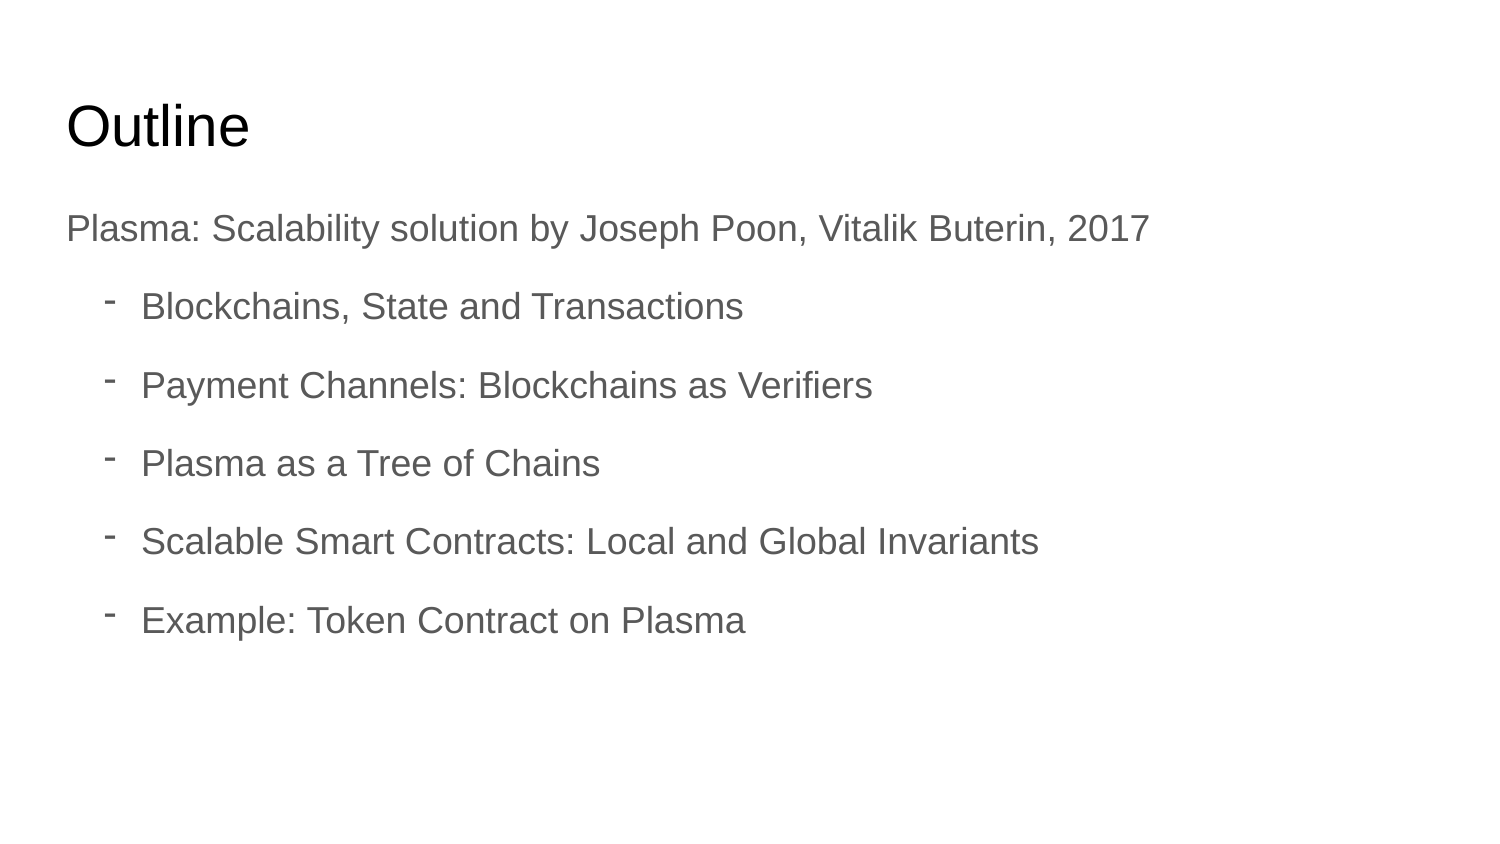

# Outline
Plasma: Scalability solution by Joseph Poon, Vitalik Buterin, 2017
Blockchains, State and Transactions
Payment Channels: Blockchains as Verifiers
Plasma as a Tree of Chains
Scalable Smart Contracts: Local and Global Invariants
Example: Token Contract on Plasma